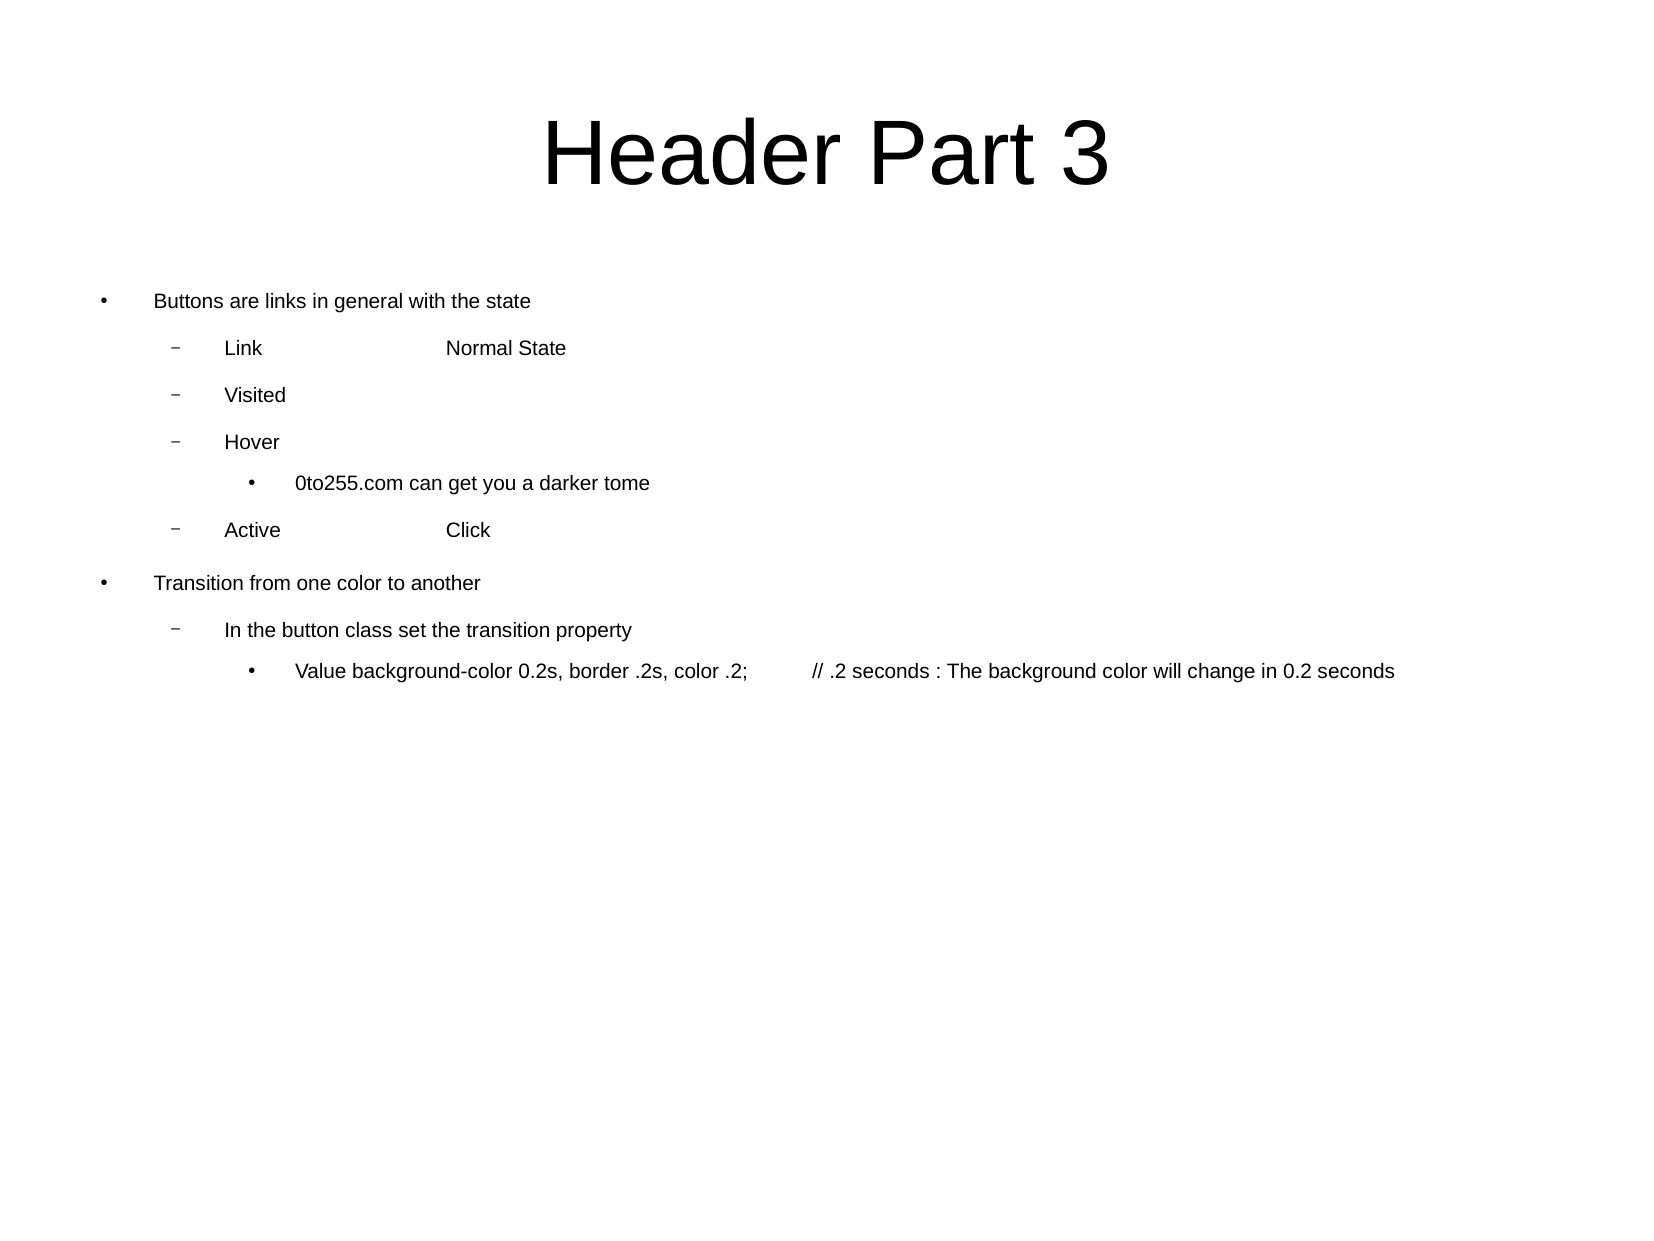

# Header Part 3
Buttons are links in general with the state
Link			Normal State
Visited
Hover
0to255.com can get you a darker tome
Active			Click
Transition from one color to another
In the button class set the transition property
Value background-color 0.2s, border .2s, color .2;	// .2 seconds : The background color will change in 0.2 seconds